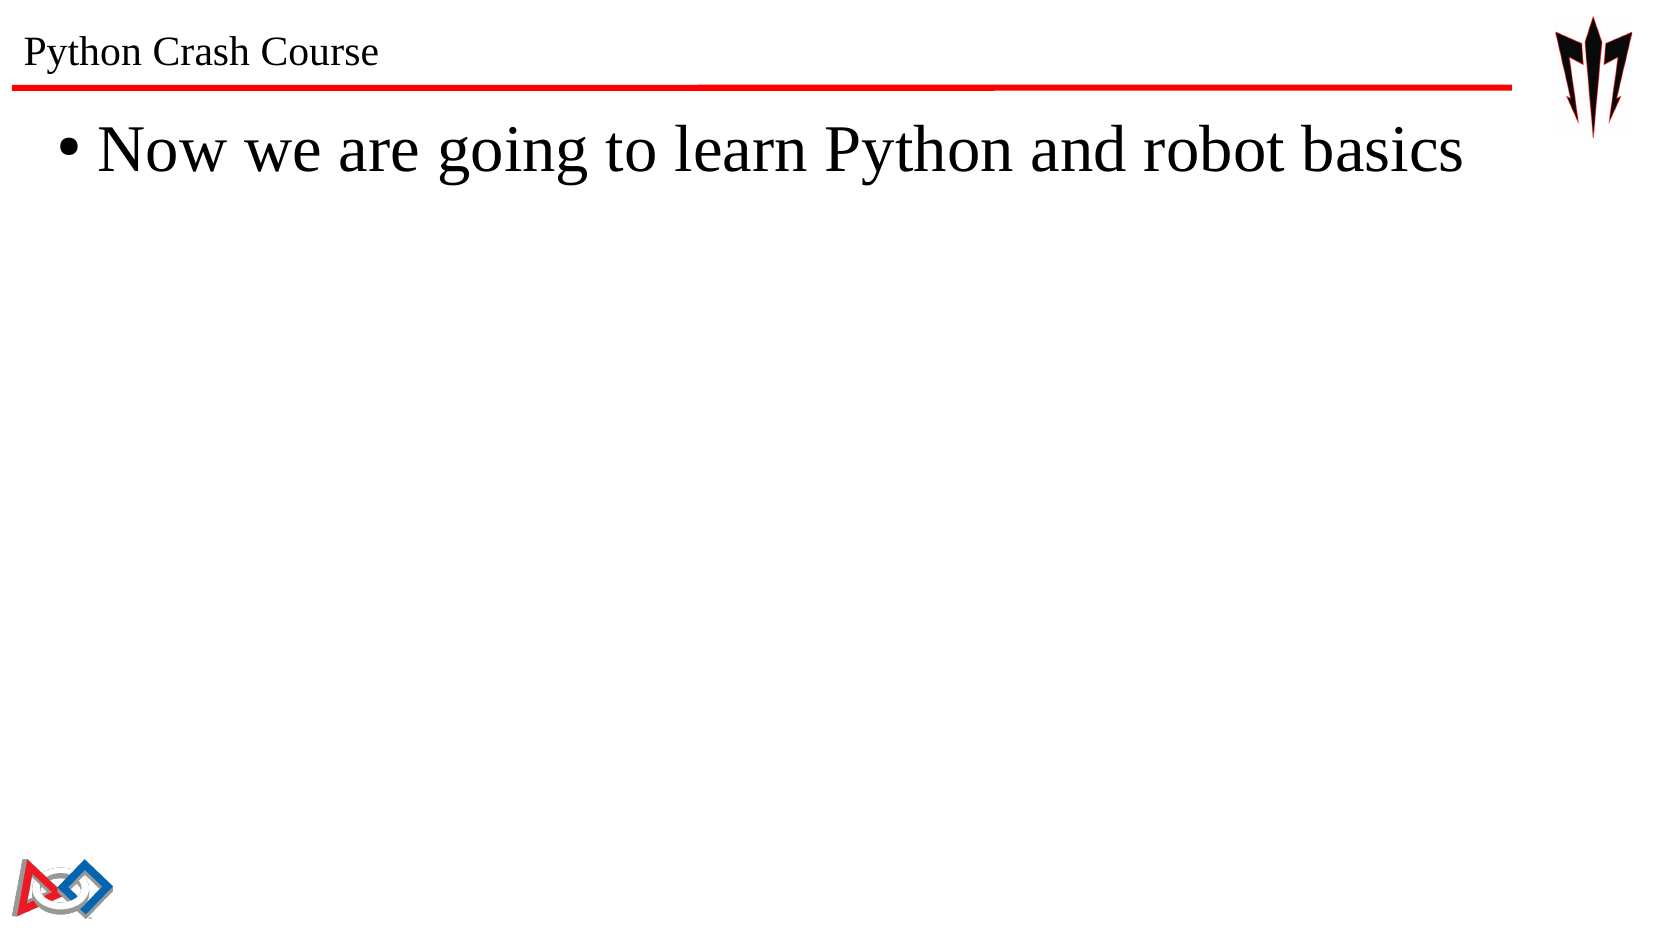

# Python Crash Course
 Now we are going to learn Python and robot basics